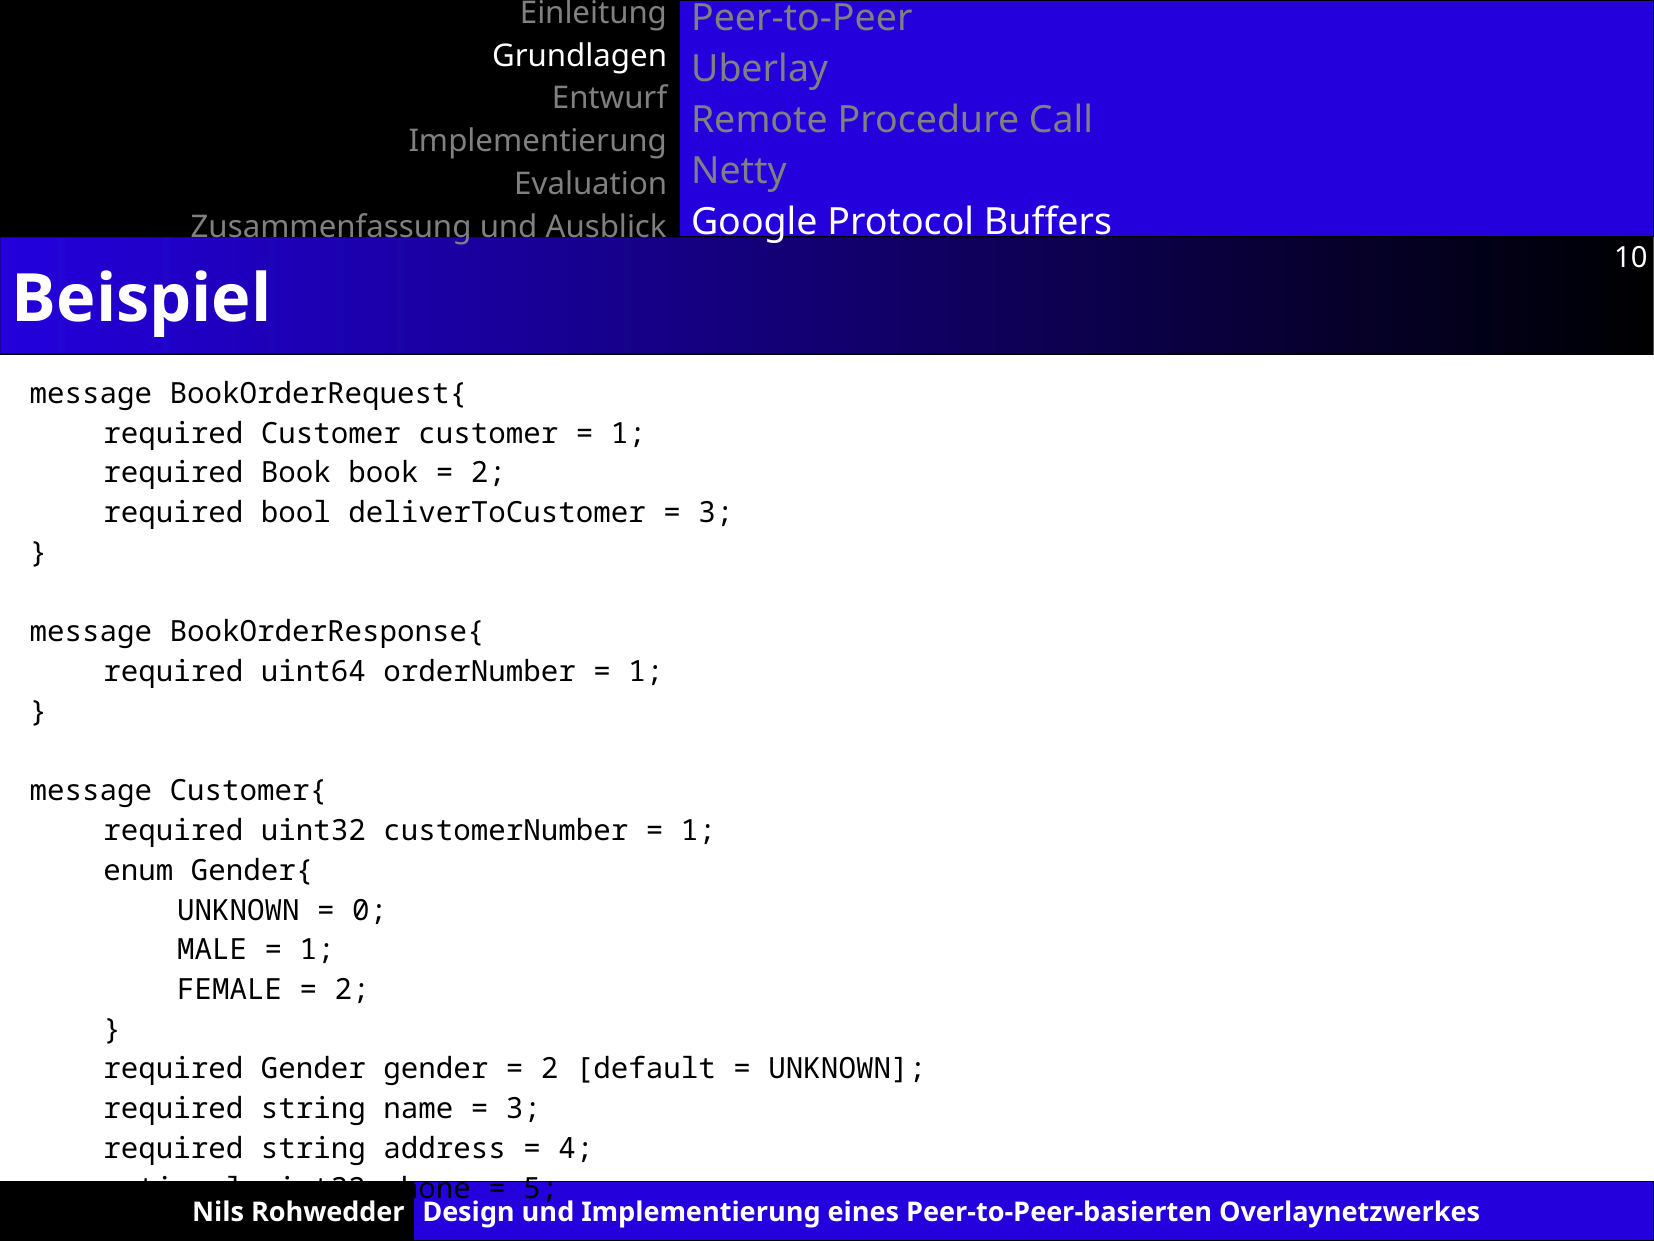

# Beispiel
10
message BookOrderRequest{
 	required Customer customer = 1;
 	required Book book = 2;
 	required bool deliverToCustomer = 3;
}
message BookOrderResponse{
 	required uint64 orderNumber = 1;
}
message Customer{
 	required uint32 customerNumber = 1;
 	enum Gender{
 		UNKNOWN = 0;
 		MALE = 1;
 		FEMALE = 2;
 	}
 	required Gender gender = 2 [default = UNKNOWN];
 	required string name = 3;
 	required string address = 4;
 	optional uint32 phone = 5;
}
message Book{
 	required string title = 1;
 	repeated string authors = 2;
}